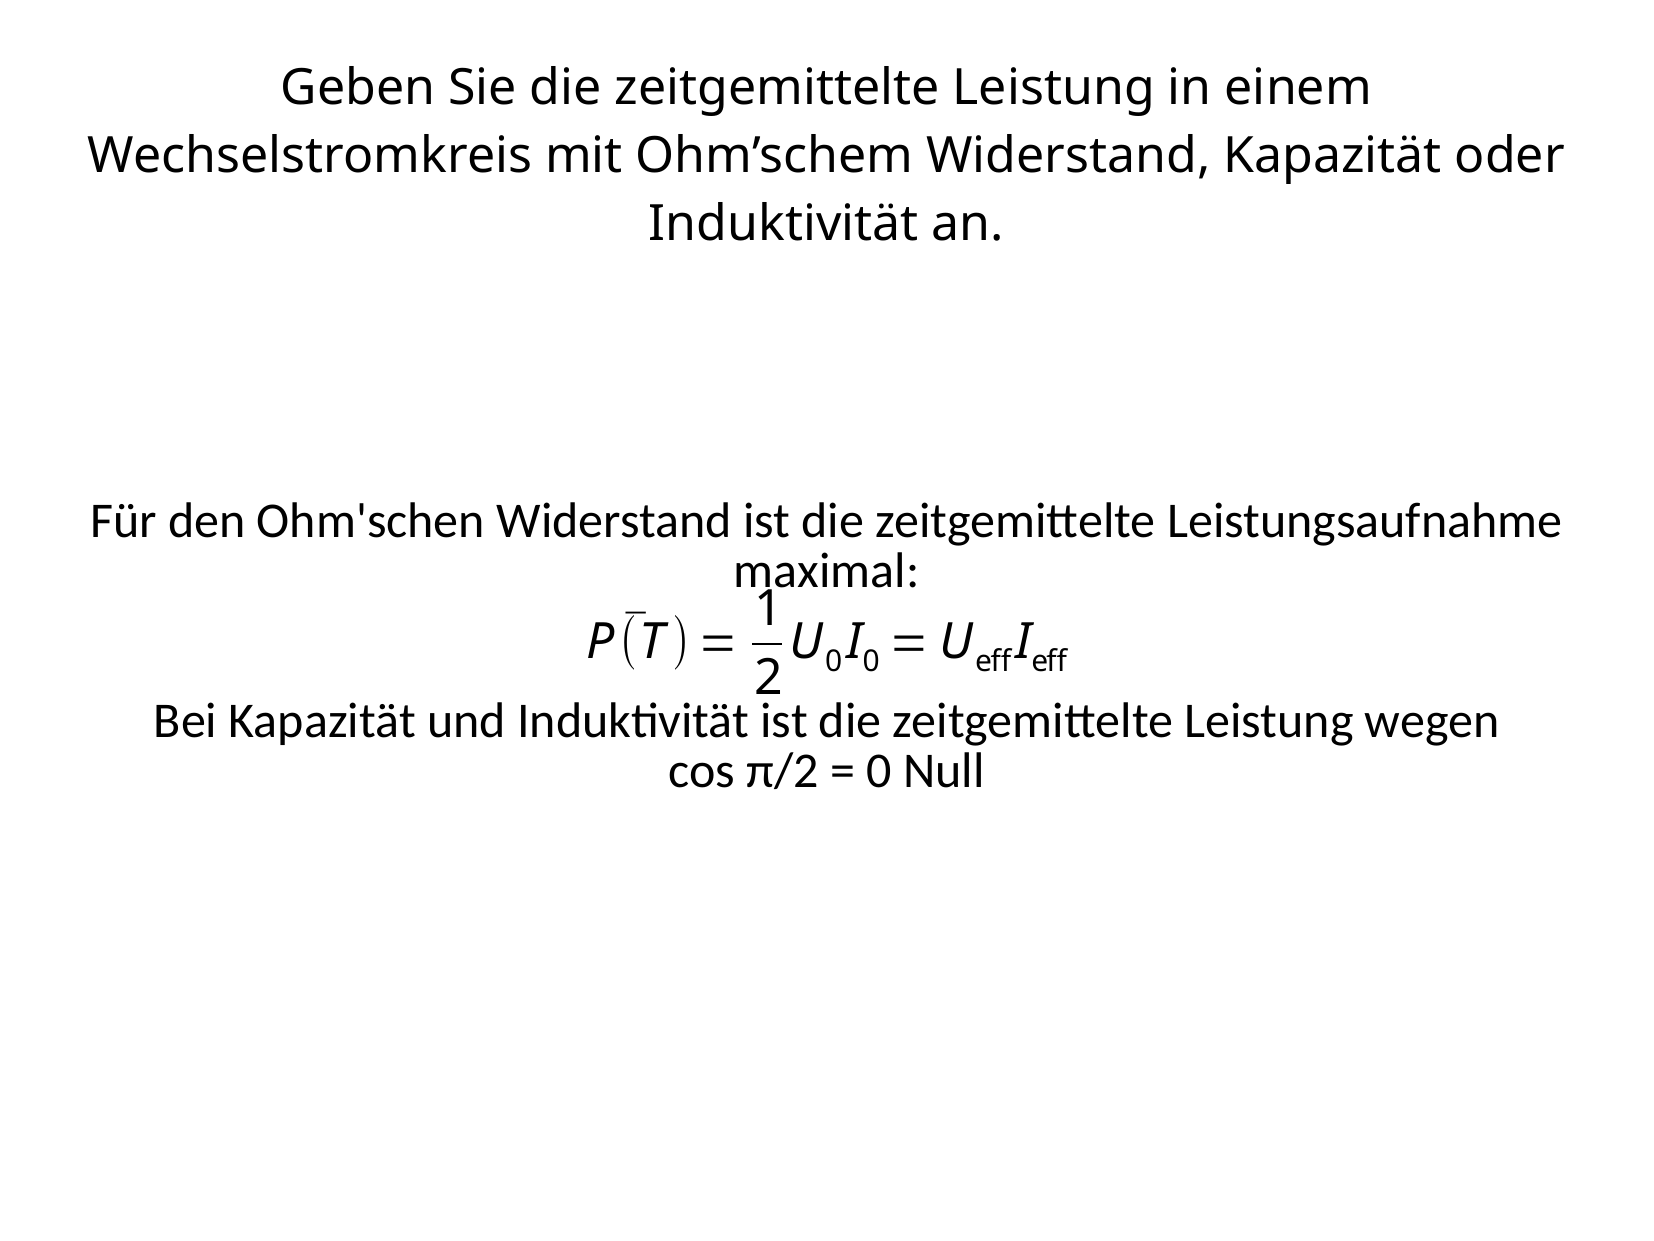

# Geben Sie die zeitgemittelte Leistung in einem Wechselstromkreis mit Ohm’schem Widerstand, Kapazität oder Induktivität an.
Für den Ohm'schen Widerstand ist die zeitgemittelte Leistungsaufnahme maximal:
Bei Kapazität und Induktivität ist die zeitgemittelte Leistung wegen cos π/2 = 0 Null